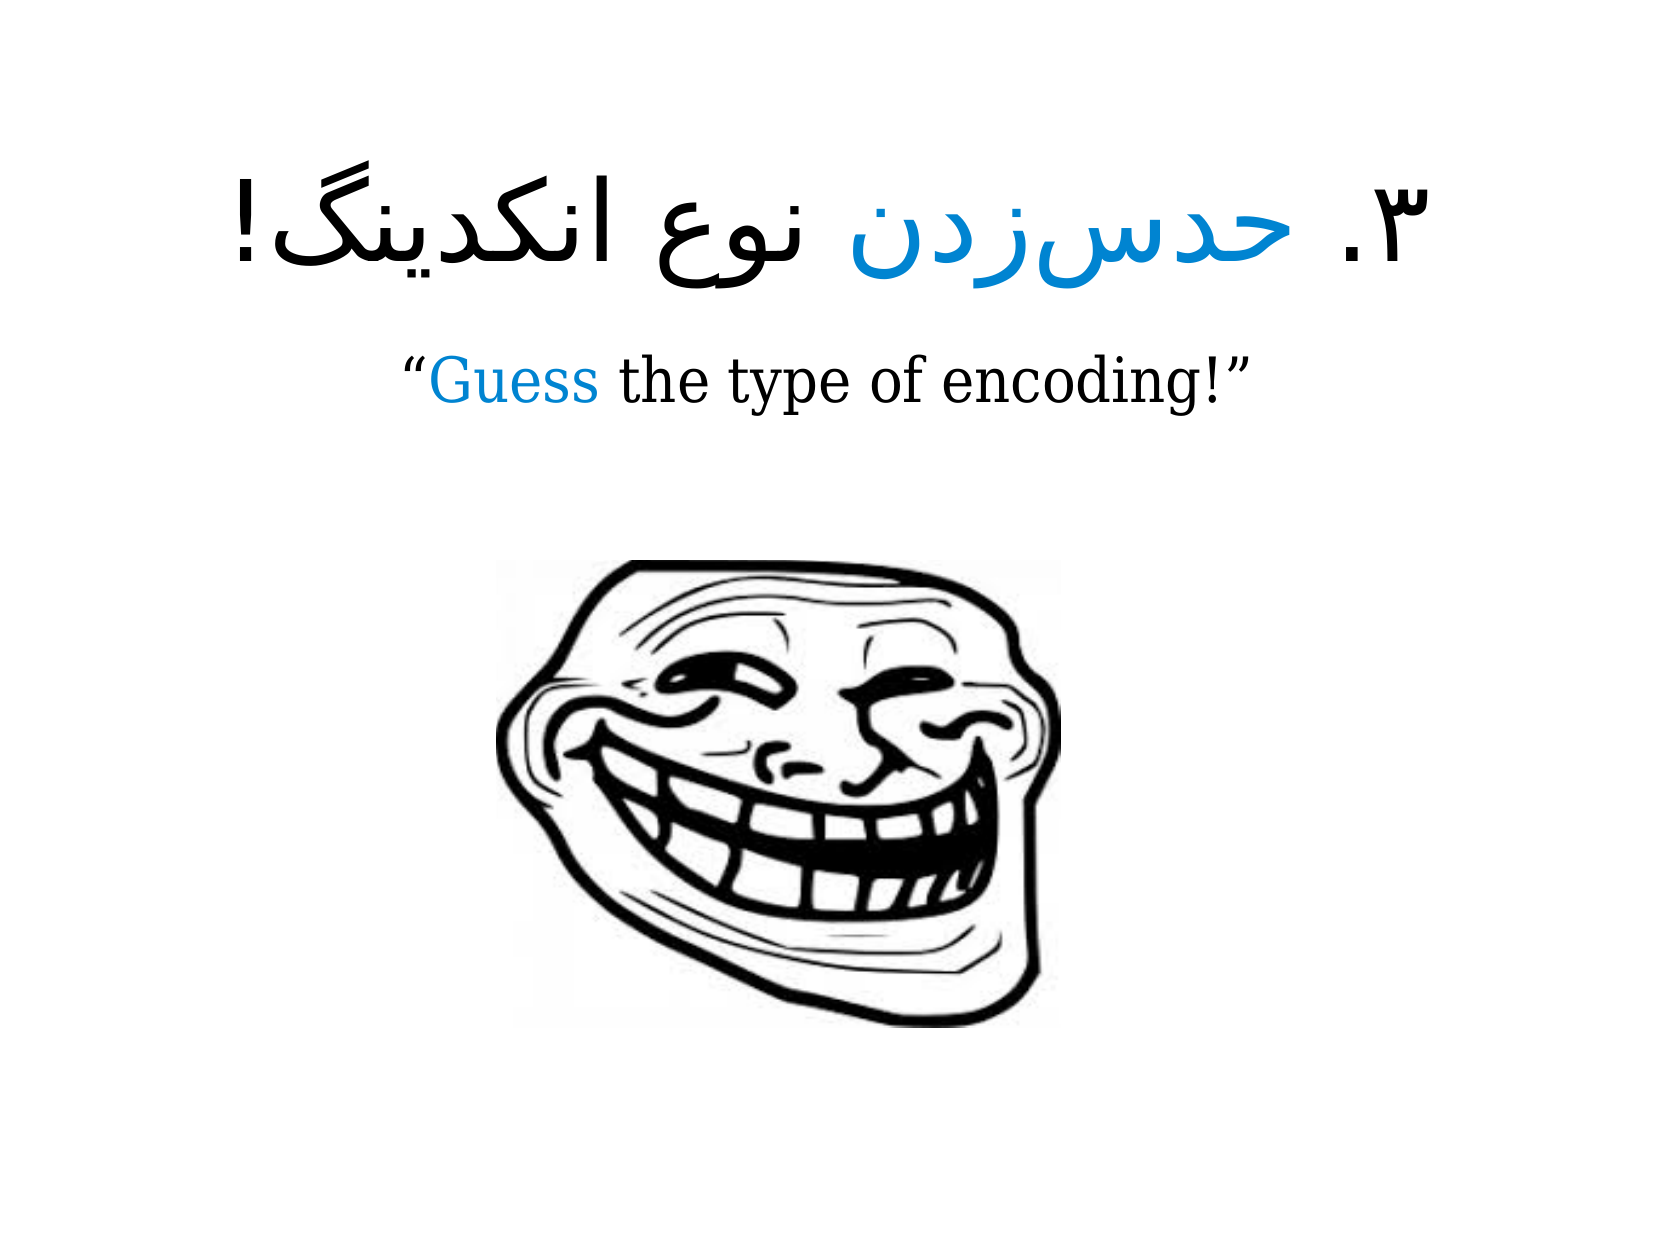

۳. حدس‌زدن نوع انکدینگ!
“Guess the type of encoding!”